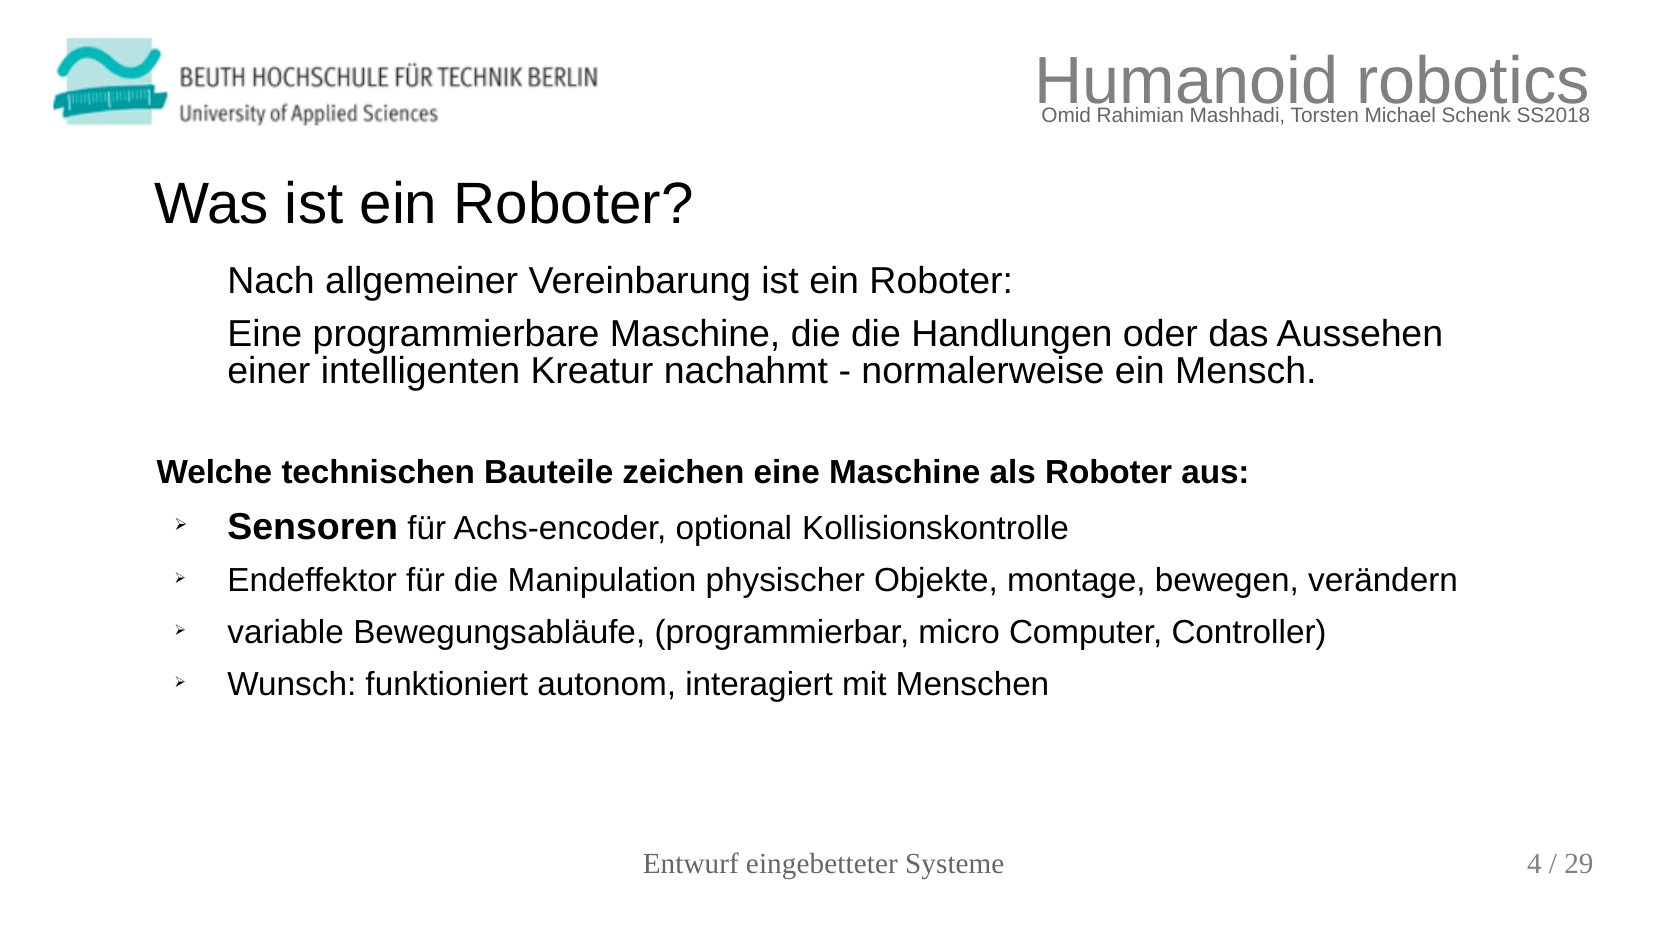

#
Humanoid robotics
Omid Rahimian Mashhadi, Torsten Michael Schenk SS2018
Was ist ein Roboter?
Nach allgemeiner Vereinbarung ist ein Roboter:
Eine programmierbare Maschine, die die Handlungen oder das Aussehen einer intelligenten Kreatur nachahmt - normalerweise ein Mensch.
Welche technischen Bauteile zeichen eine Maschine als Roboter aus:
Sensoren für Achs-encoder, optional Kollisionskontrolle
Endeffektor für die Manipulation physischer Objekte, montage, bewegen, verändern
variable Bewegungsabläufe, (programmierbar, micro Computer, Controller)
Wunsch: funktioniert autonom, interagiert mit Menschen
 / 29
Entwurf eingebetteter Systeme
4